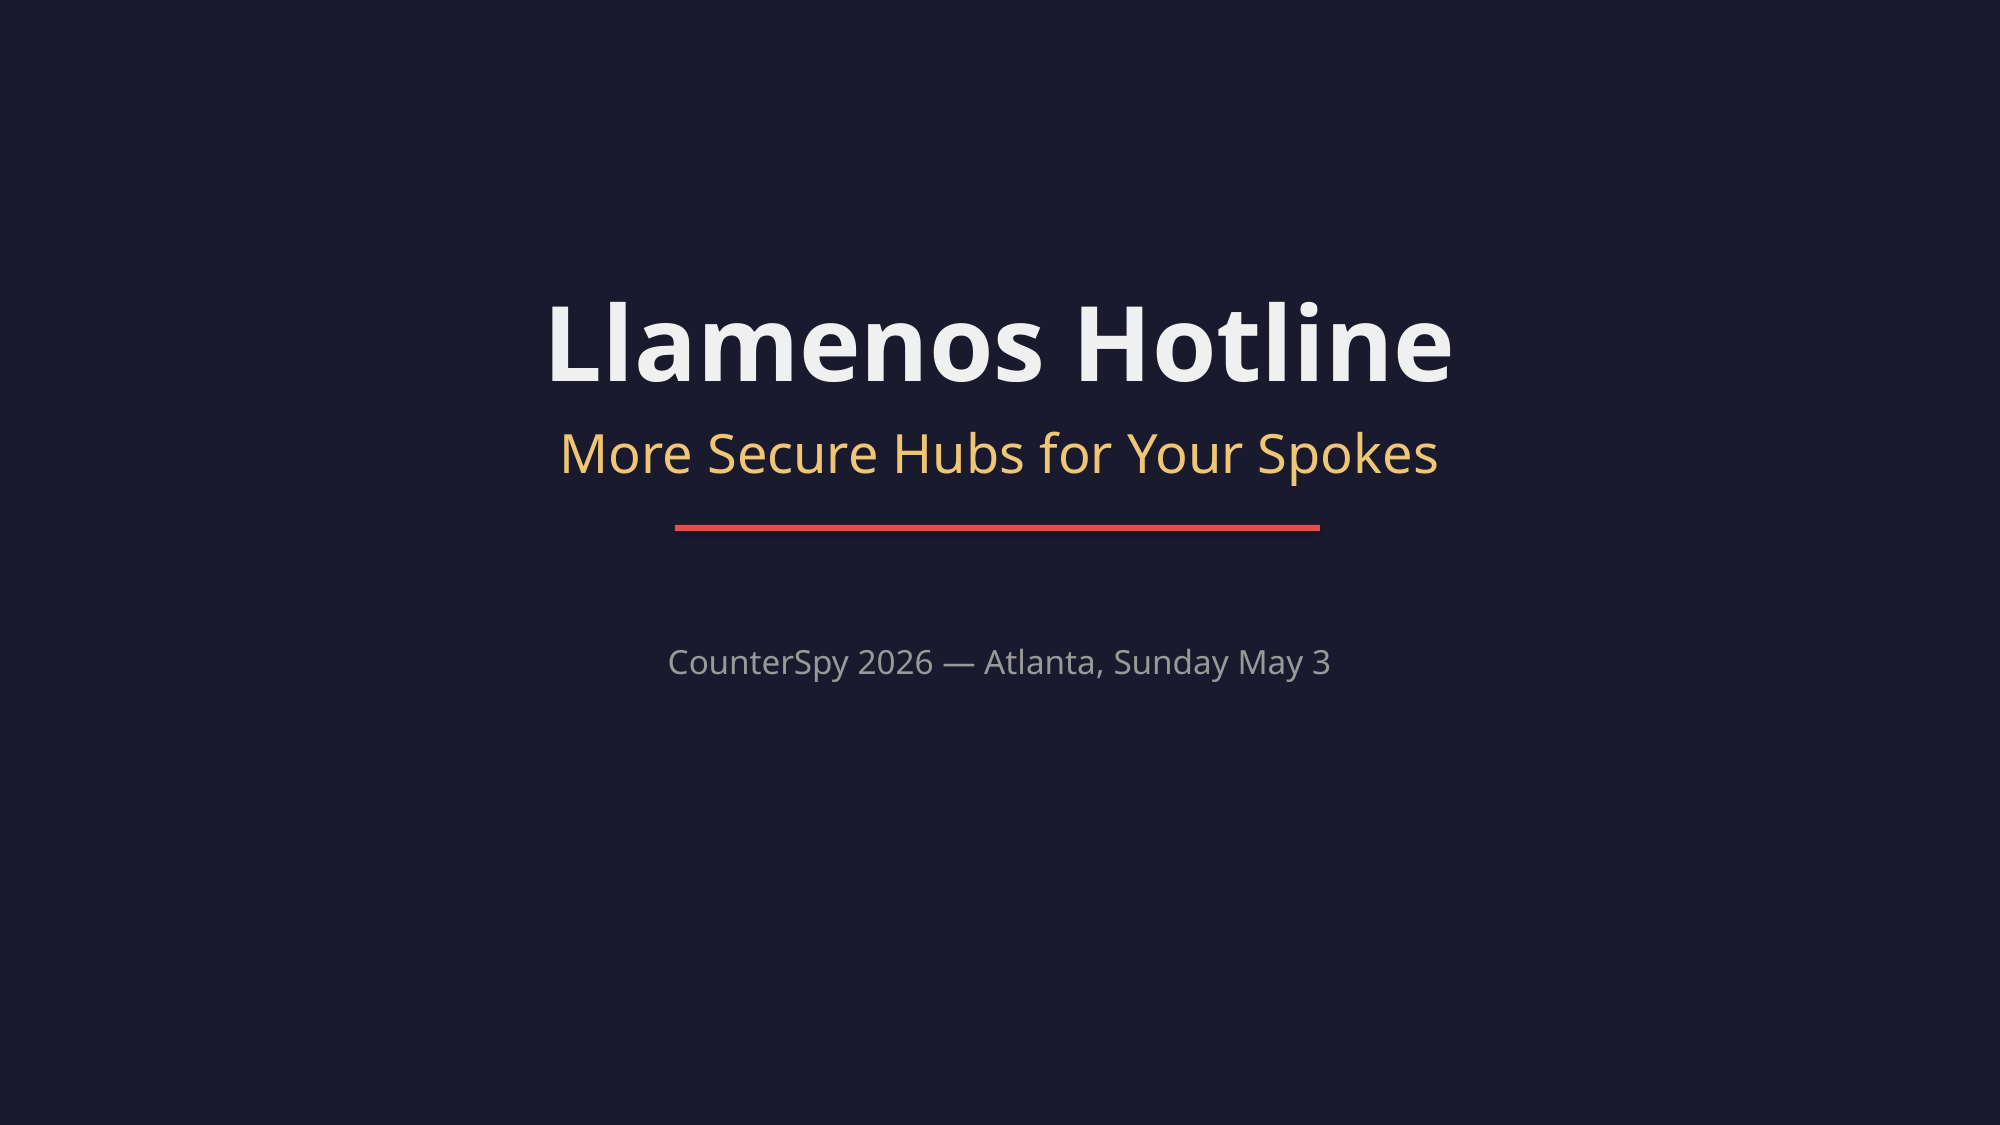

Llamenos Hotline
More Secure Hubs for Your Spokes
CounterSpy 2026 — Atlanta, Sunday May 3